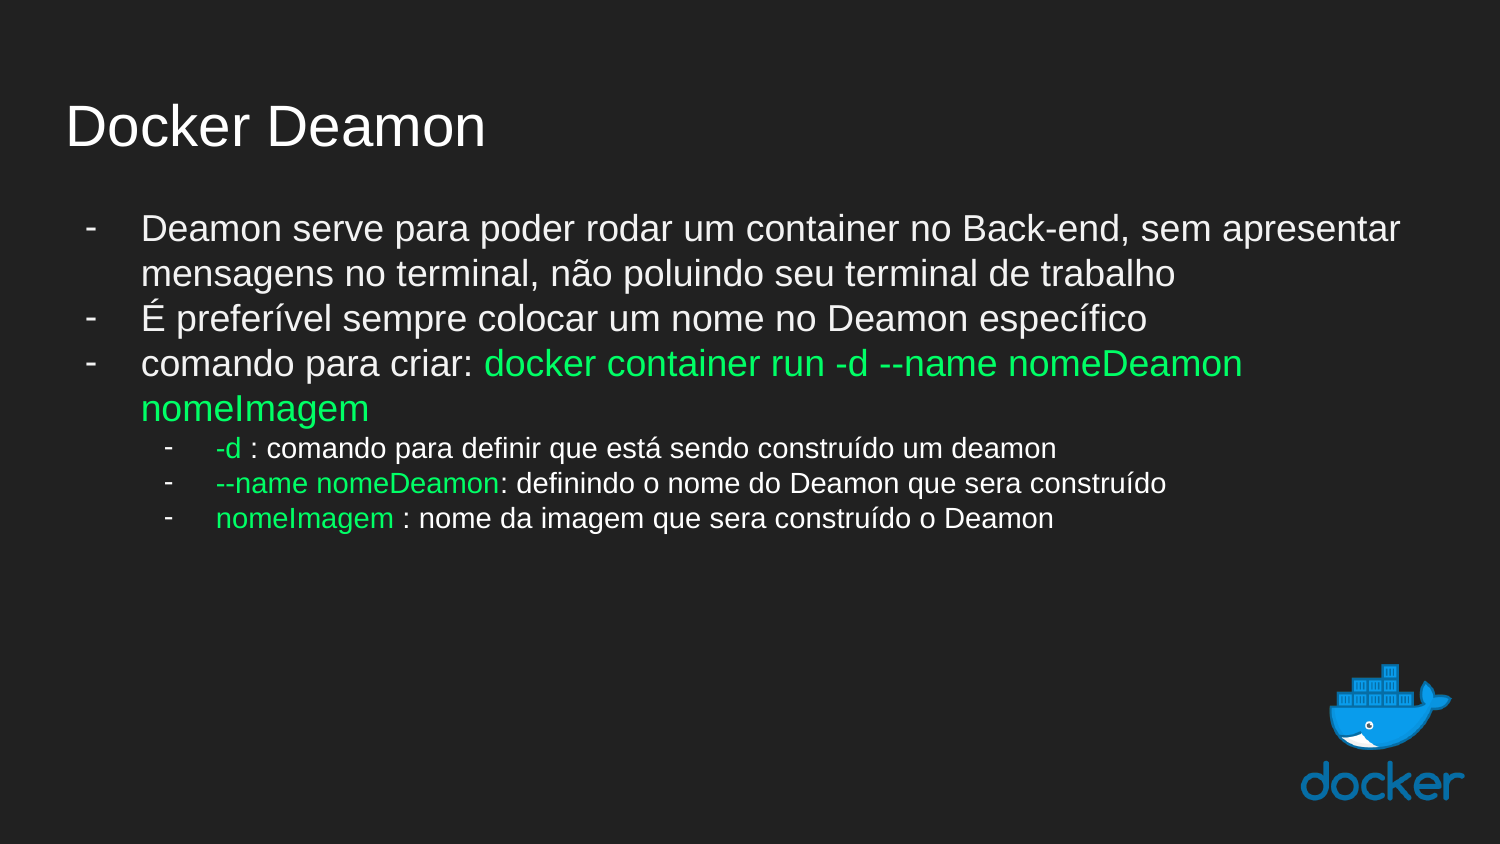

Docker Deamon
Deamon serve para poder rodar um container no Back-end, sem apresentar mensagens no terminal, não poluindo seu terminal de trabalho
É preferível sempre colocar um nome no Deamon específico
comando para criar: docker container run -d --name nomeDeamon nomeImagem
-d : comando para definir que está sendo construído um deamon
--name nomeDeamon: definindo o nome do Deamon que sera construído
nomeImagem : nome da imagem que sera construído o Deamon